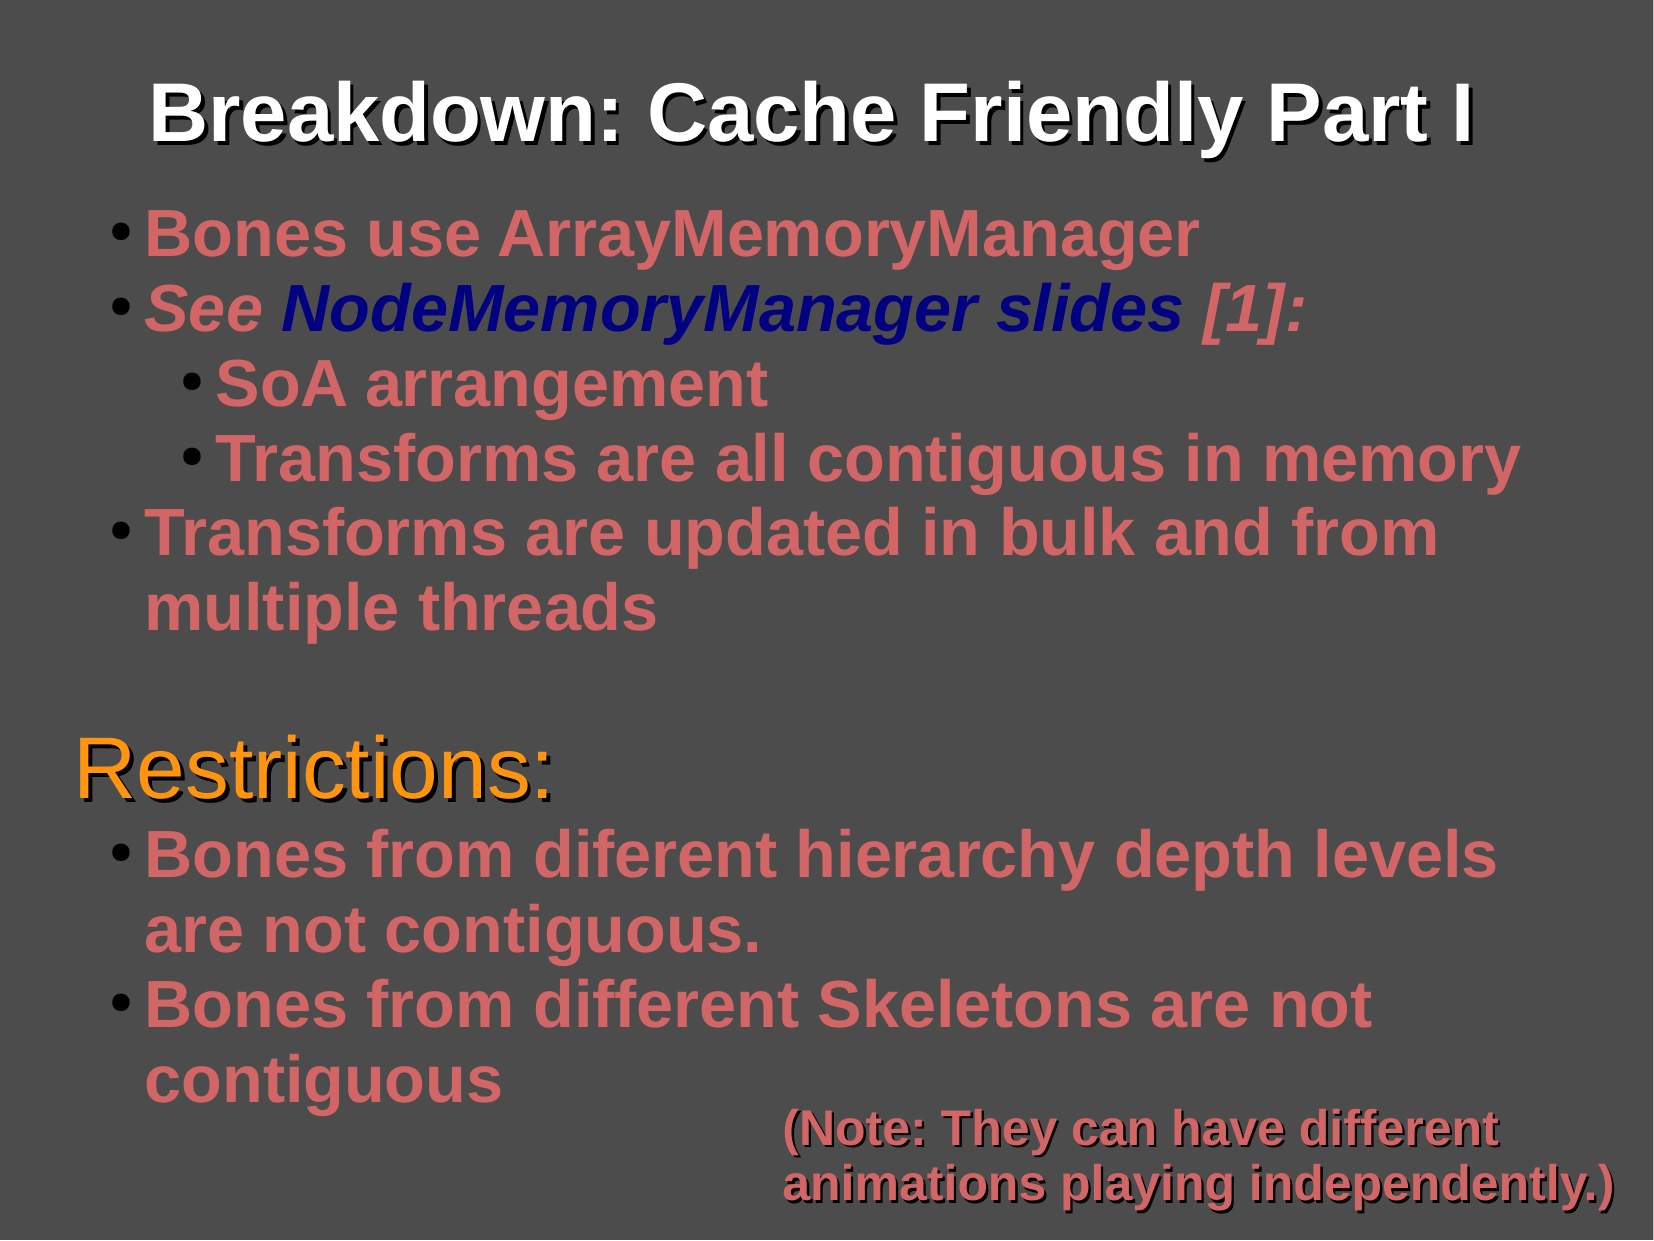

Breakdown: Cache Friendly Part I
Bones use ArrayMemoryManager
See NodeMemoryManager slides [1]:
SoA arrangement
Transforms are all contiguous in memory
Transforms are updated in bulk and from multiple threads
Restrictions:
Bones from diferent hierarchy depth levels are not contiguous.
Bones from different Skeletons are not contiguous
(Note: They can have different animations playing independently.)